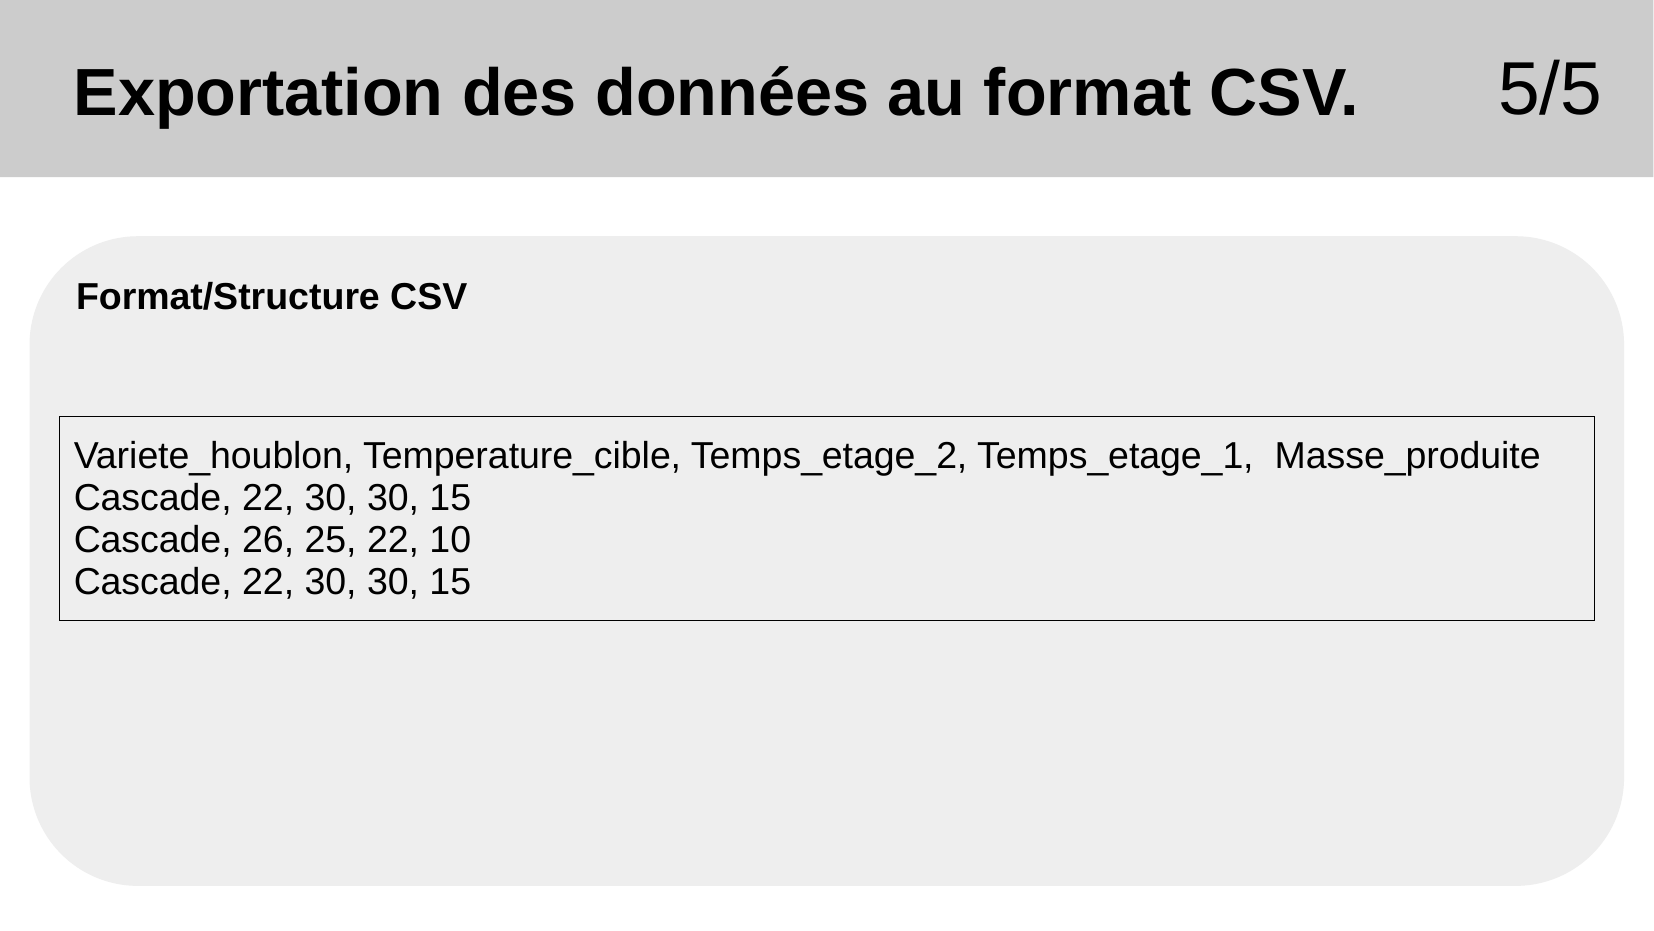

5/5
Exportation des données au format CSV.
Format/Structure CSV
Variete_houblon, Temperature_cible, Temps_etage_2, Temps_etage_1, Masse_produite
Cascade, 22, 30, 30, 15
Cascade, 26, 25, 22, 10
Cascade, 22, 30, 30, 15